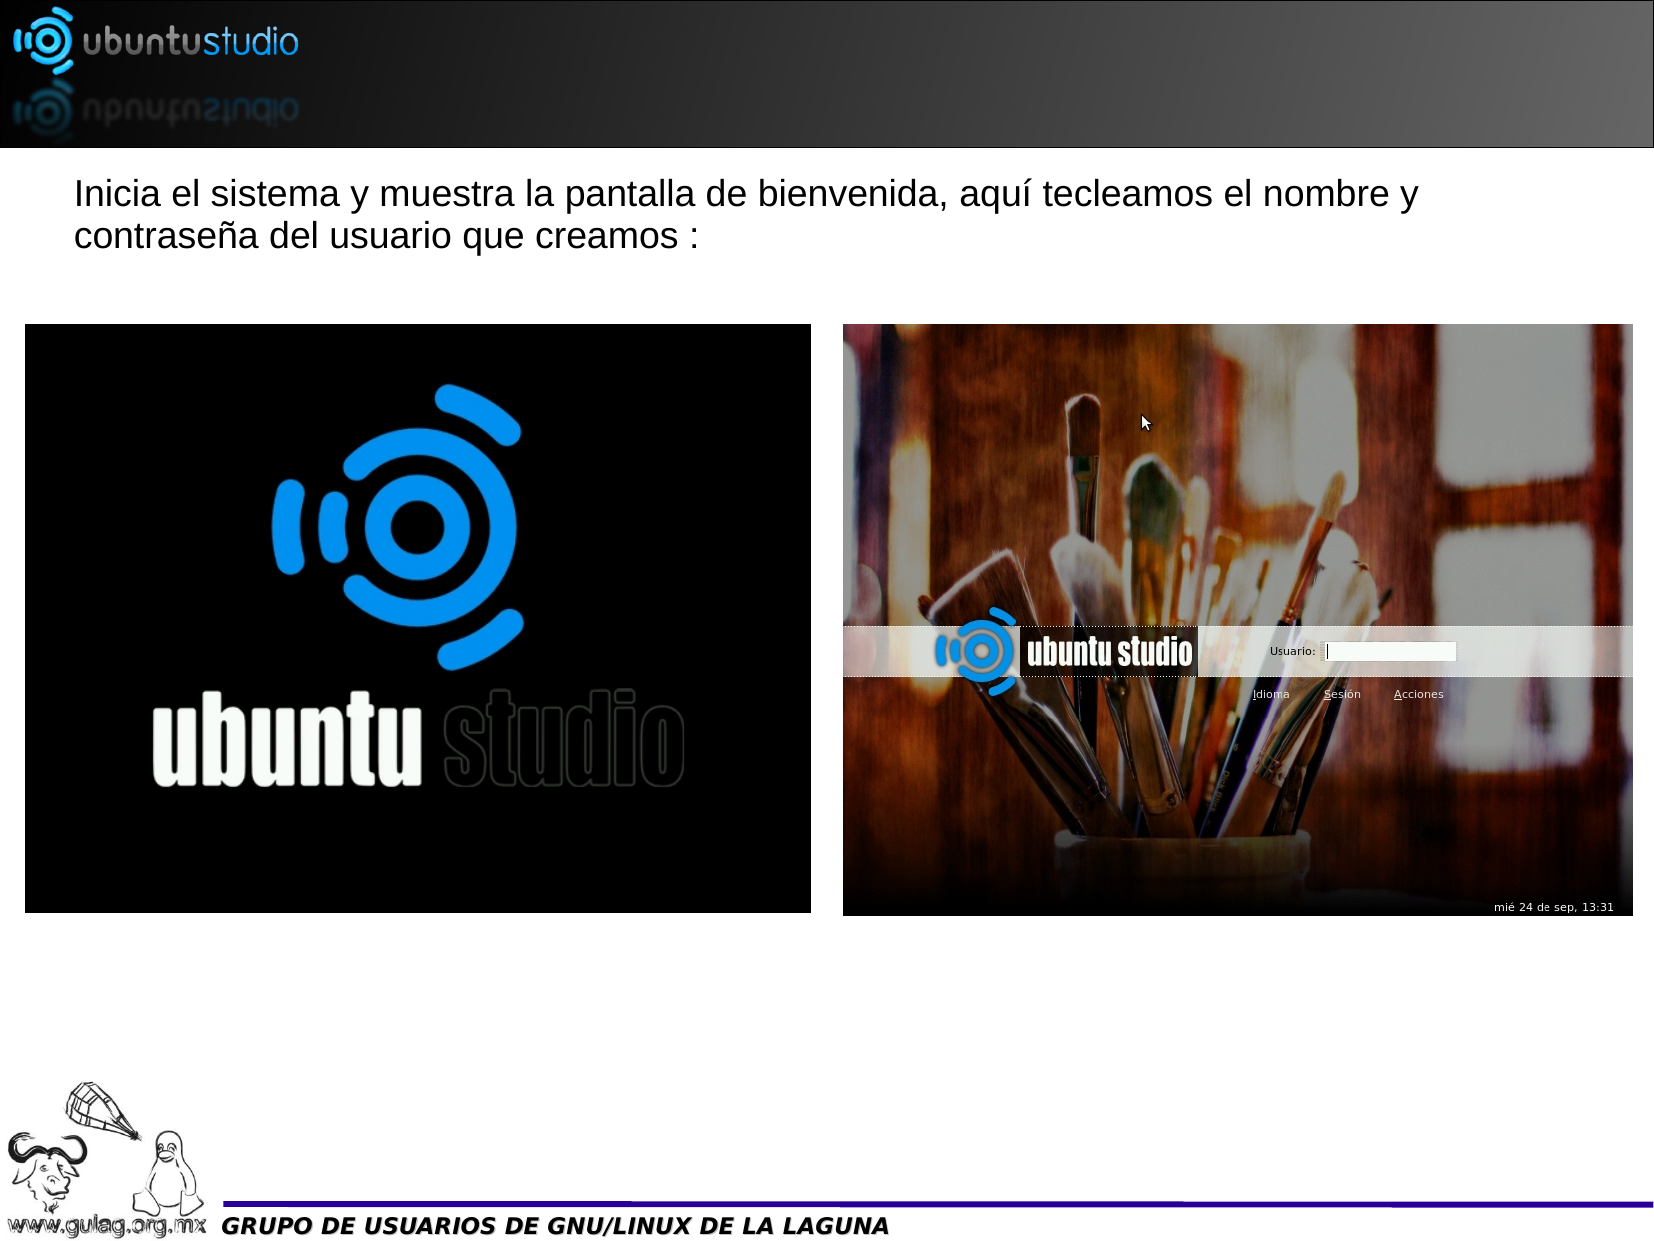

GRUPO DE USUARIOS DE GNU/LINUX DE LA LAGUNA
Inicia el sistema y muestra la pantalla de bienvenida, aquí tecleamos el nombre y contraseña del usuario que creamos :